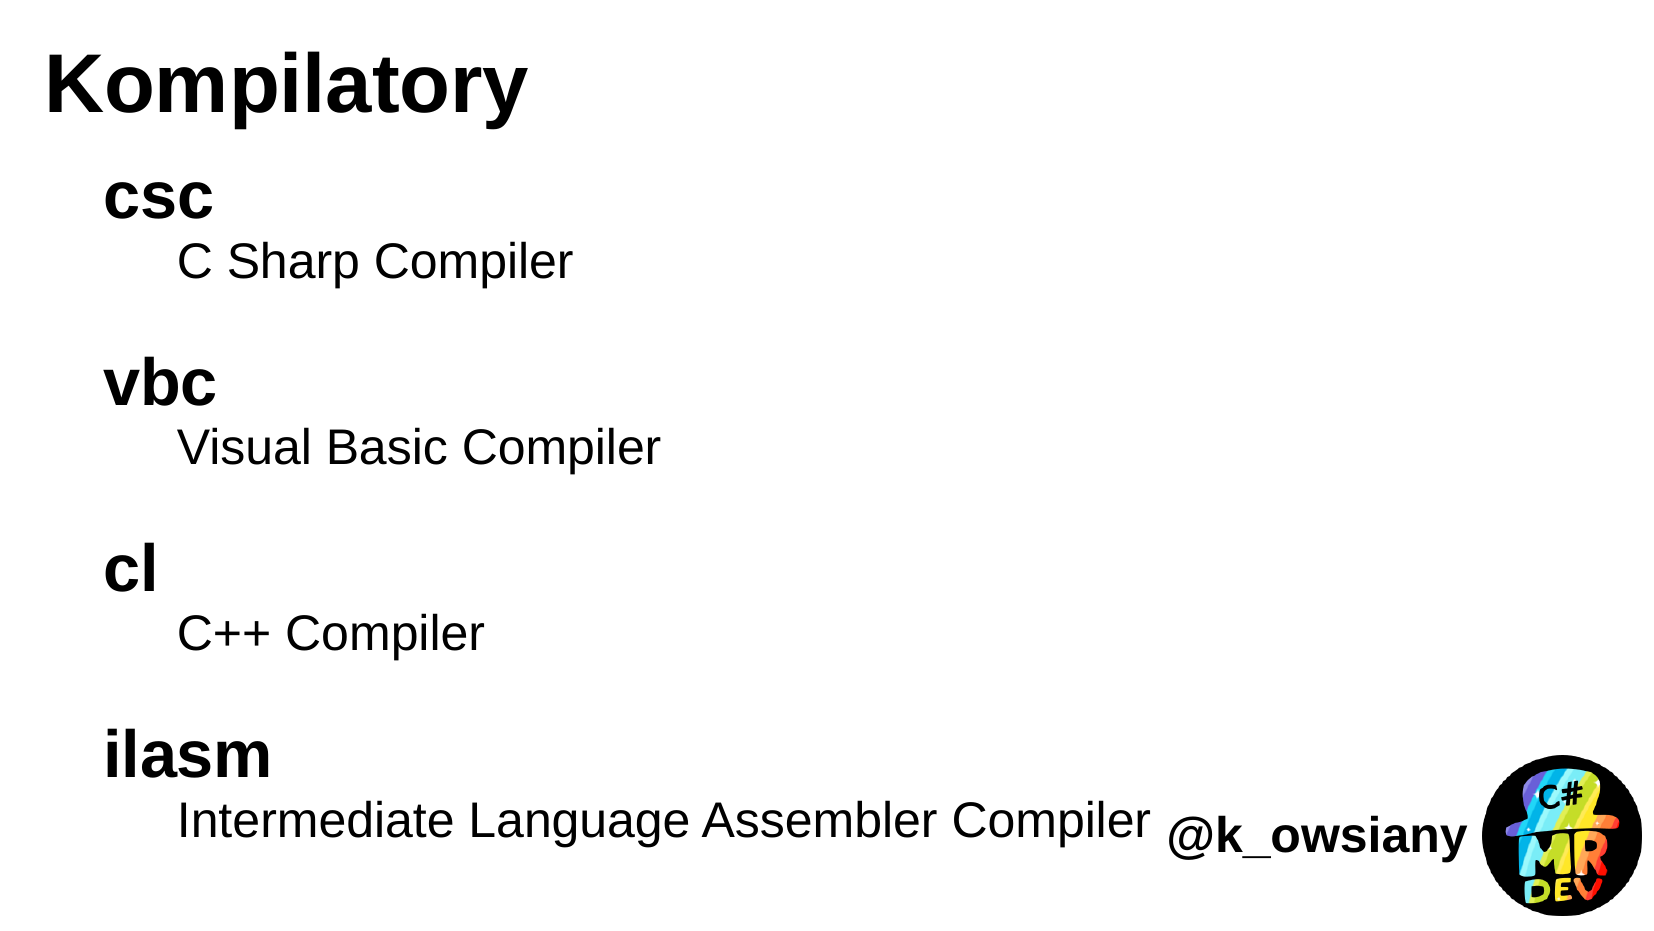

Kompilatory
csc
	C Sharp Compiler
vbc
	Visual Basic Compiler
cl
	C++ Compiler
ilasm
	Intermediate Language Assembler Compiler